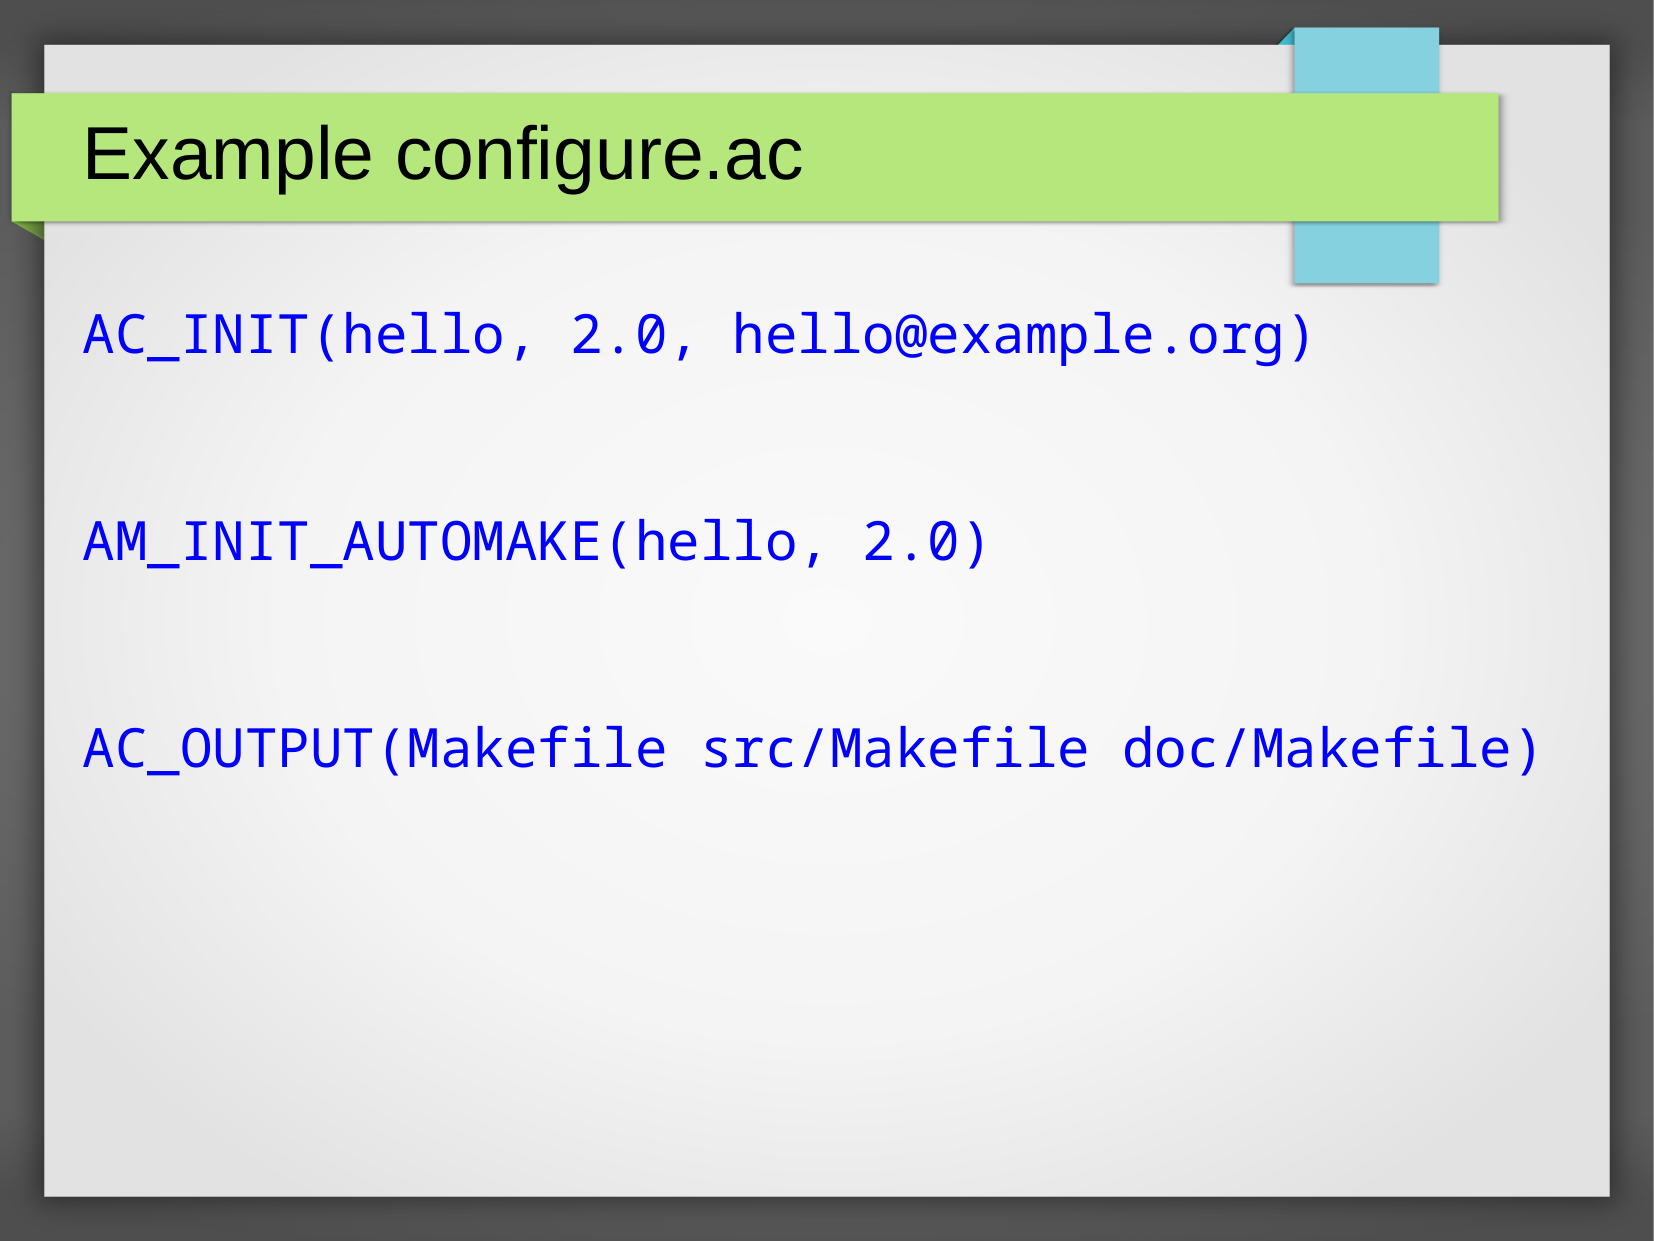

# Example configure.ac
AC_INIT(hello, 2.0, hello@example.org)
AM_INIT_AUTOMAKE(hello, 2.0)
AC_OUTPUT(Makefile src/Makefile doc/Makefile)